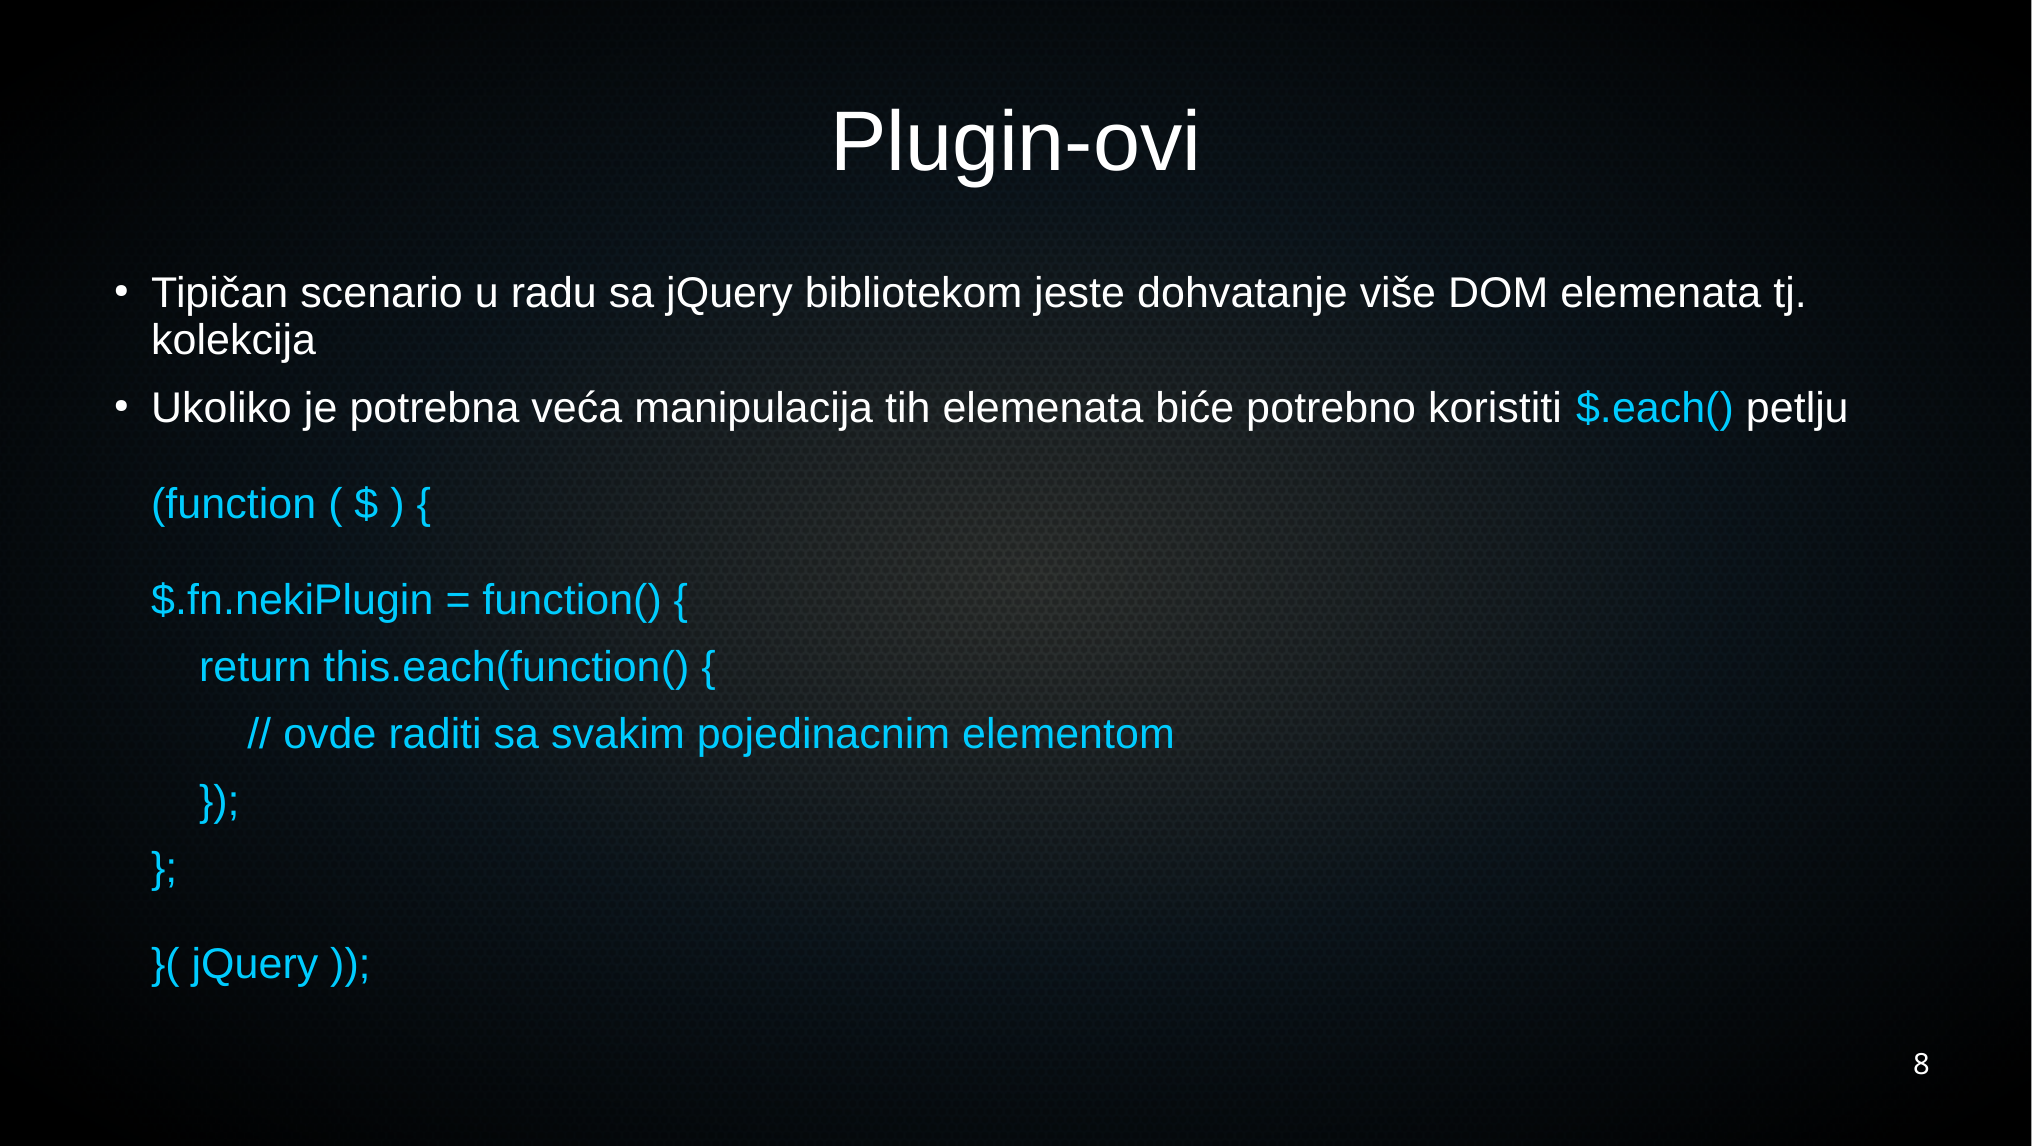

# Plugin-ovi
Tipičan scenario u radu sa jQuery bibliotekom jeste dohvatanje više DOM elemenata tj. kolekcija
Ukoliko je potrebna veća manipulacija tih elemenata biće potrebno koristiti $.each() petlju
(function ( $ ) {
$.fn.nekiPlugin = function() {
 return this.each(function() {
 // ovde raditi sa svakim pojedinacnim elementom
 });
};
}( jQuery ));
8